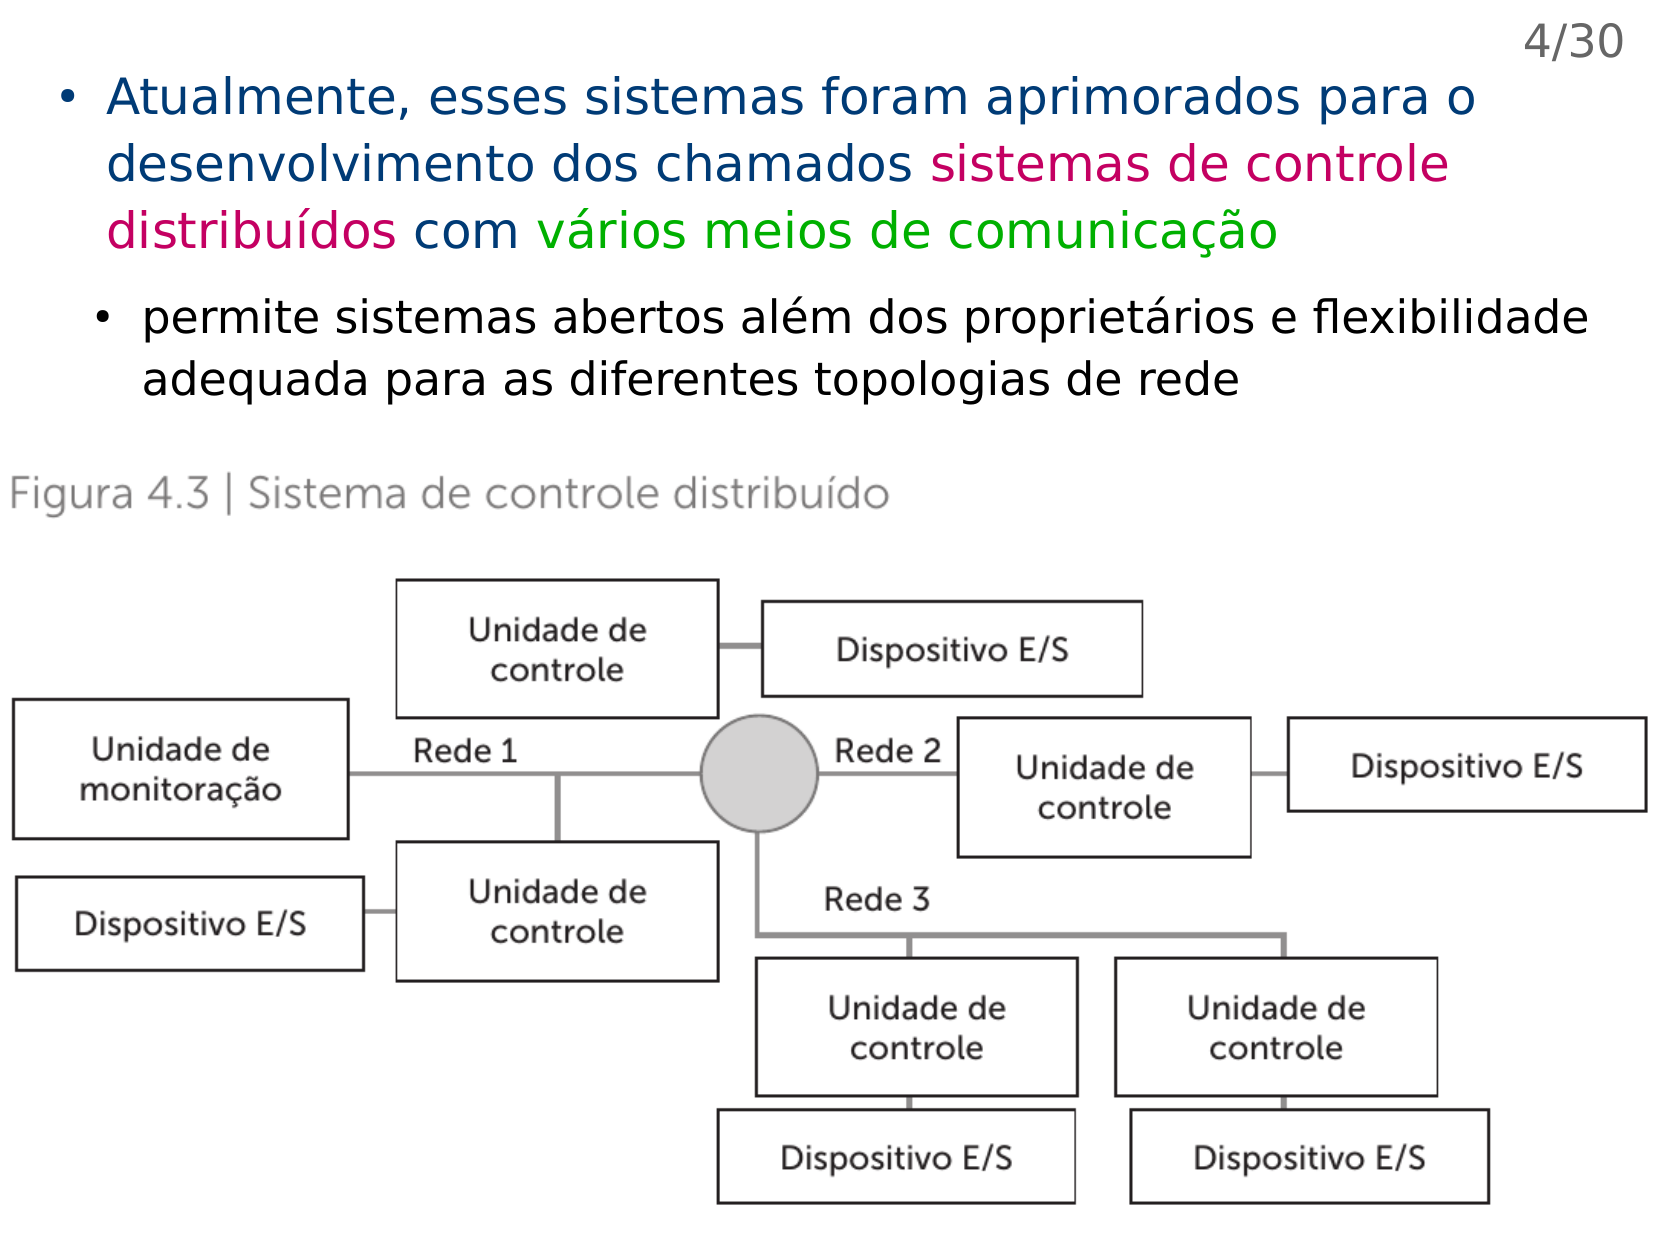

4
# Atualmente, esses sistemas foram aprimorados para o desenvolvimento dos chamados sistemas de controle distribuídos com vários meios de comunicação
permite sistemas abertos além dos proprietários e flexibilidade adequada para as diferentes topologias de rede